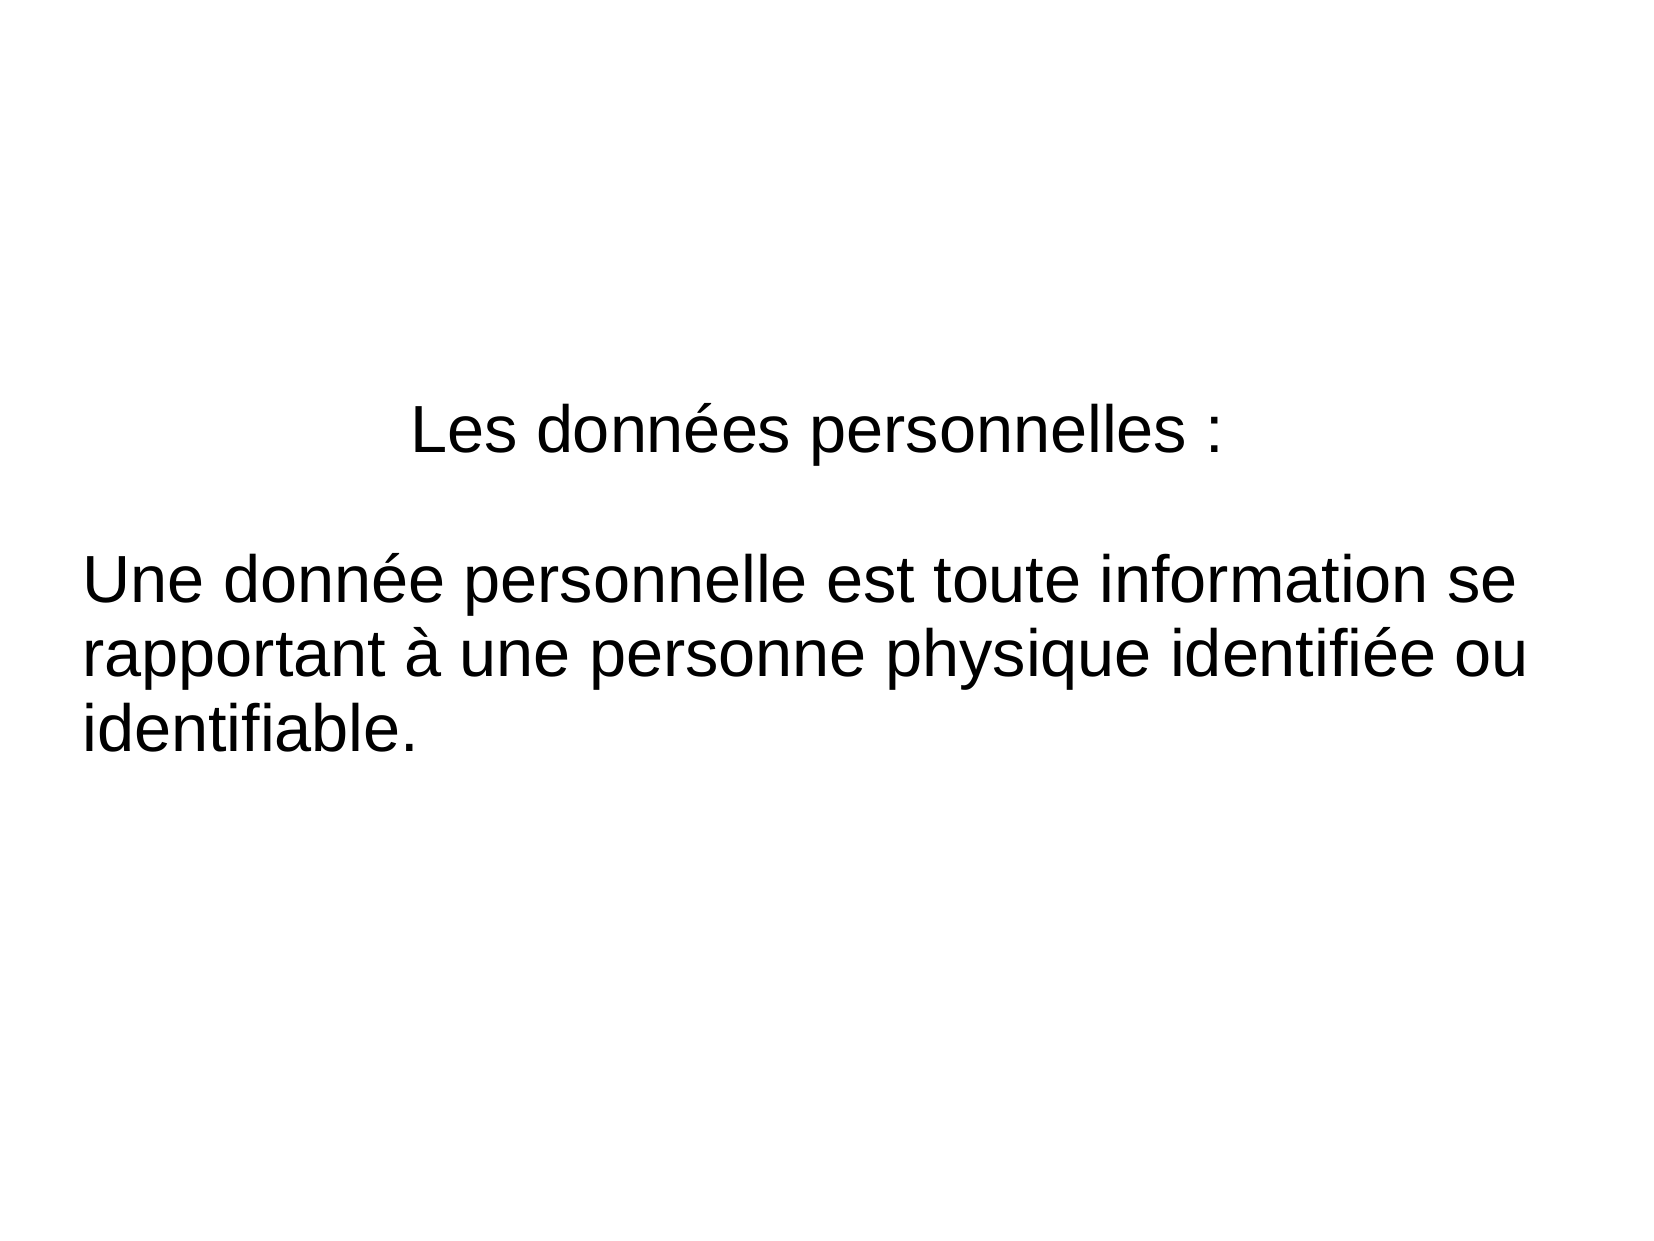

# Les données personnelles :
Une donnée personnelle est toute information se rapportant à une personne physique identifiée ou identifiable.